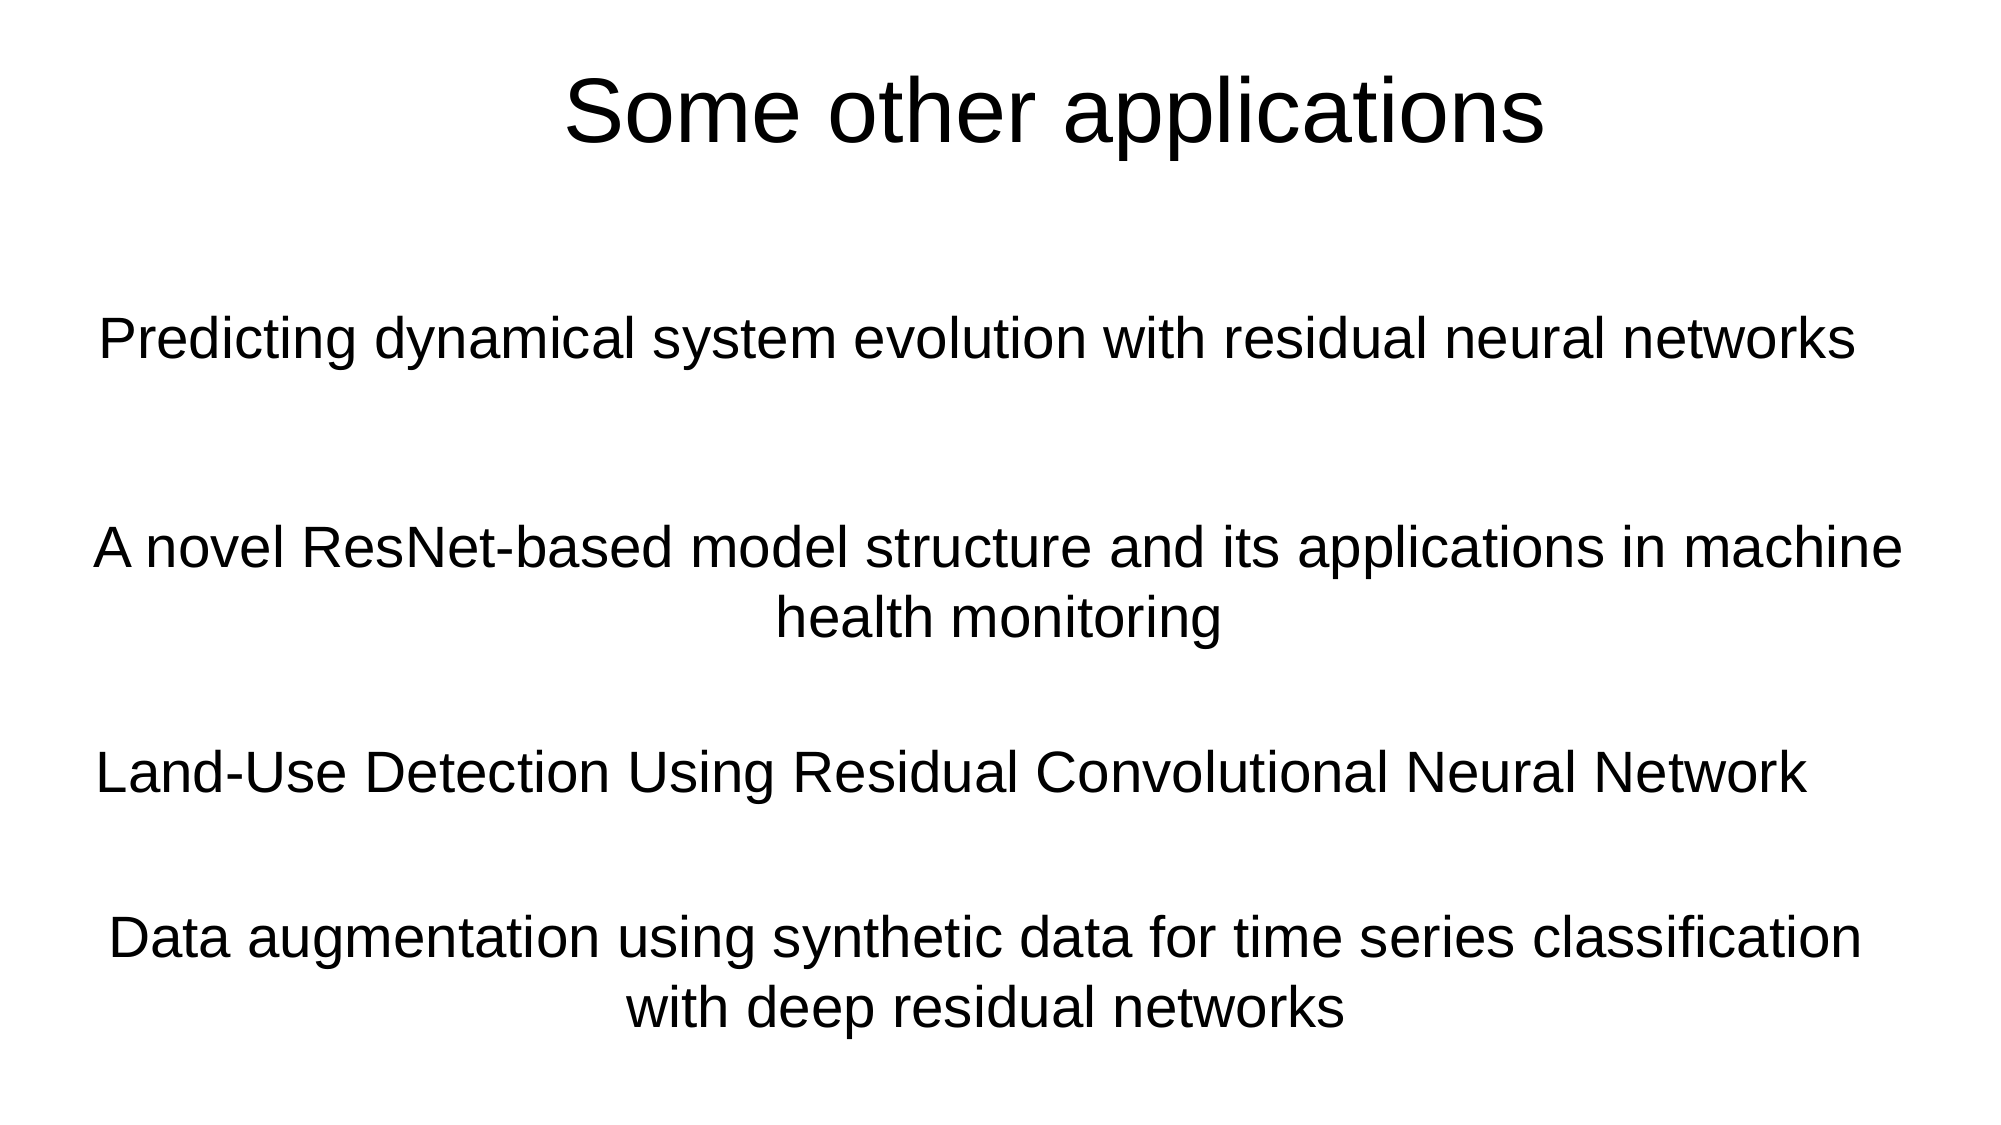

Some other applications
Predicting dynamical system evolution with residual neural networks
A novel ResNet-based model structure and its applications in machine health monitoring
Land-Use Detection Using Residual Convolutional Neural Network
Data augmentation using synthetic data for time series classification with deep residual networks